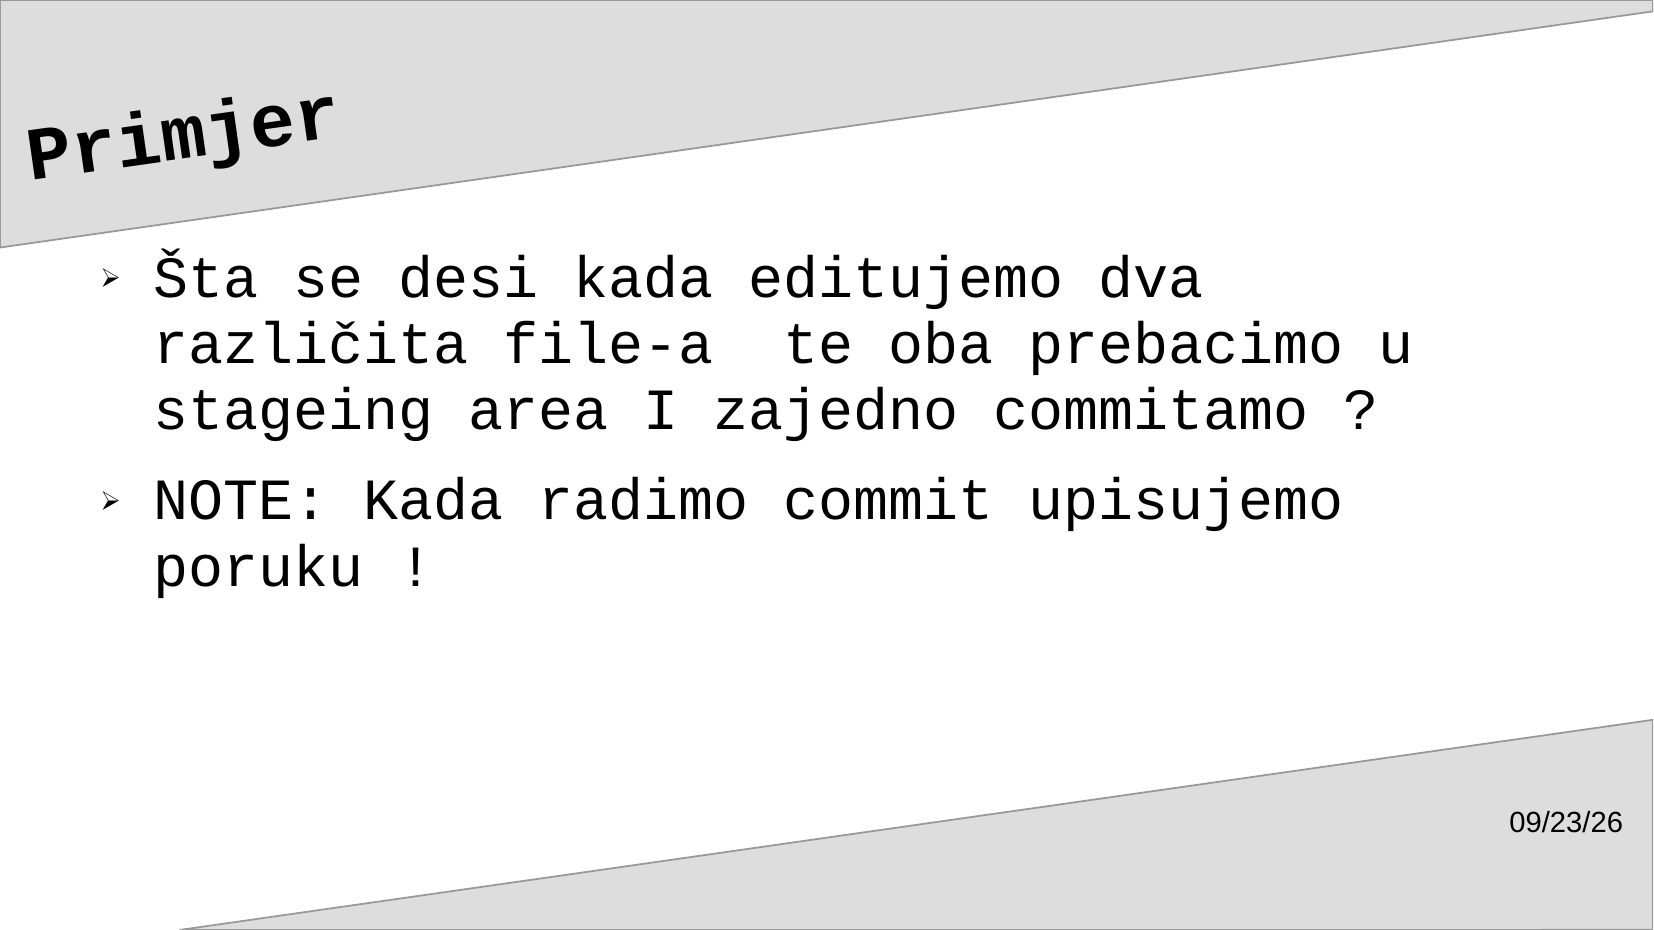

# Primjer
Šta se desi kada editujemo dva različita file-a te oba prebacimo u stageing area I zajedno commitamo ?
NOTE: Kada radimo commit upisujemo poruku !
56